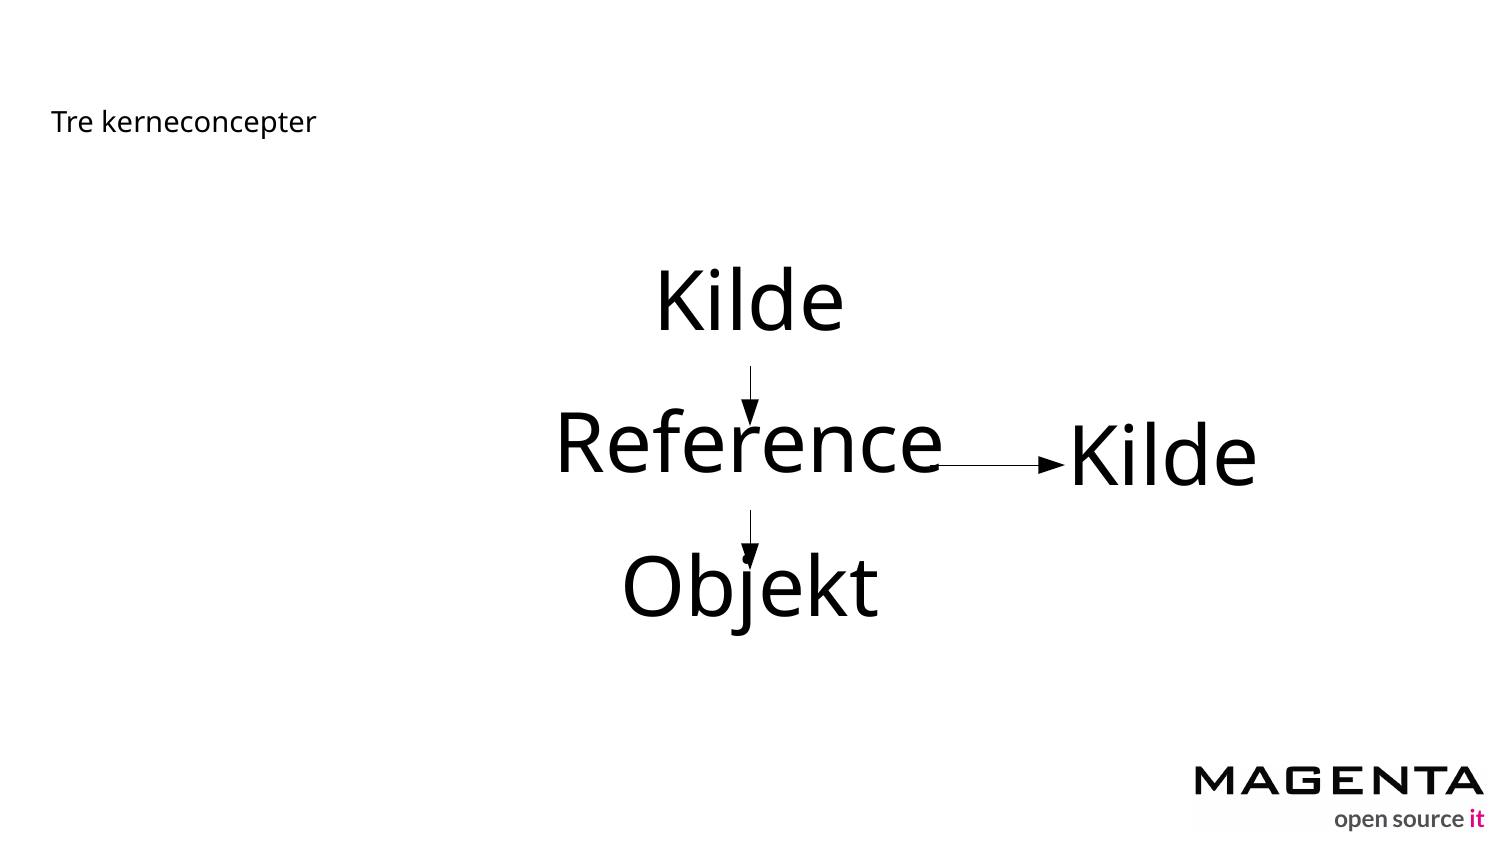

# Tre kerneconcepter
Kilde
Reference
Objekt
Kilde